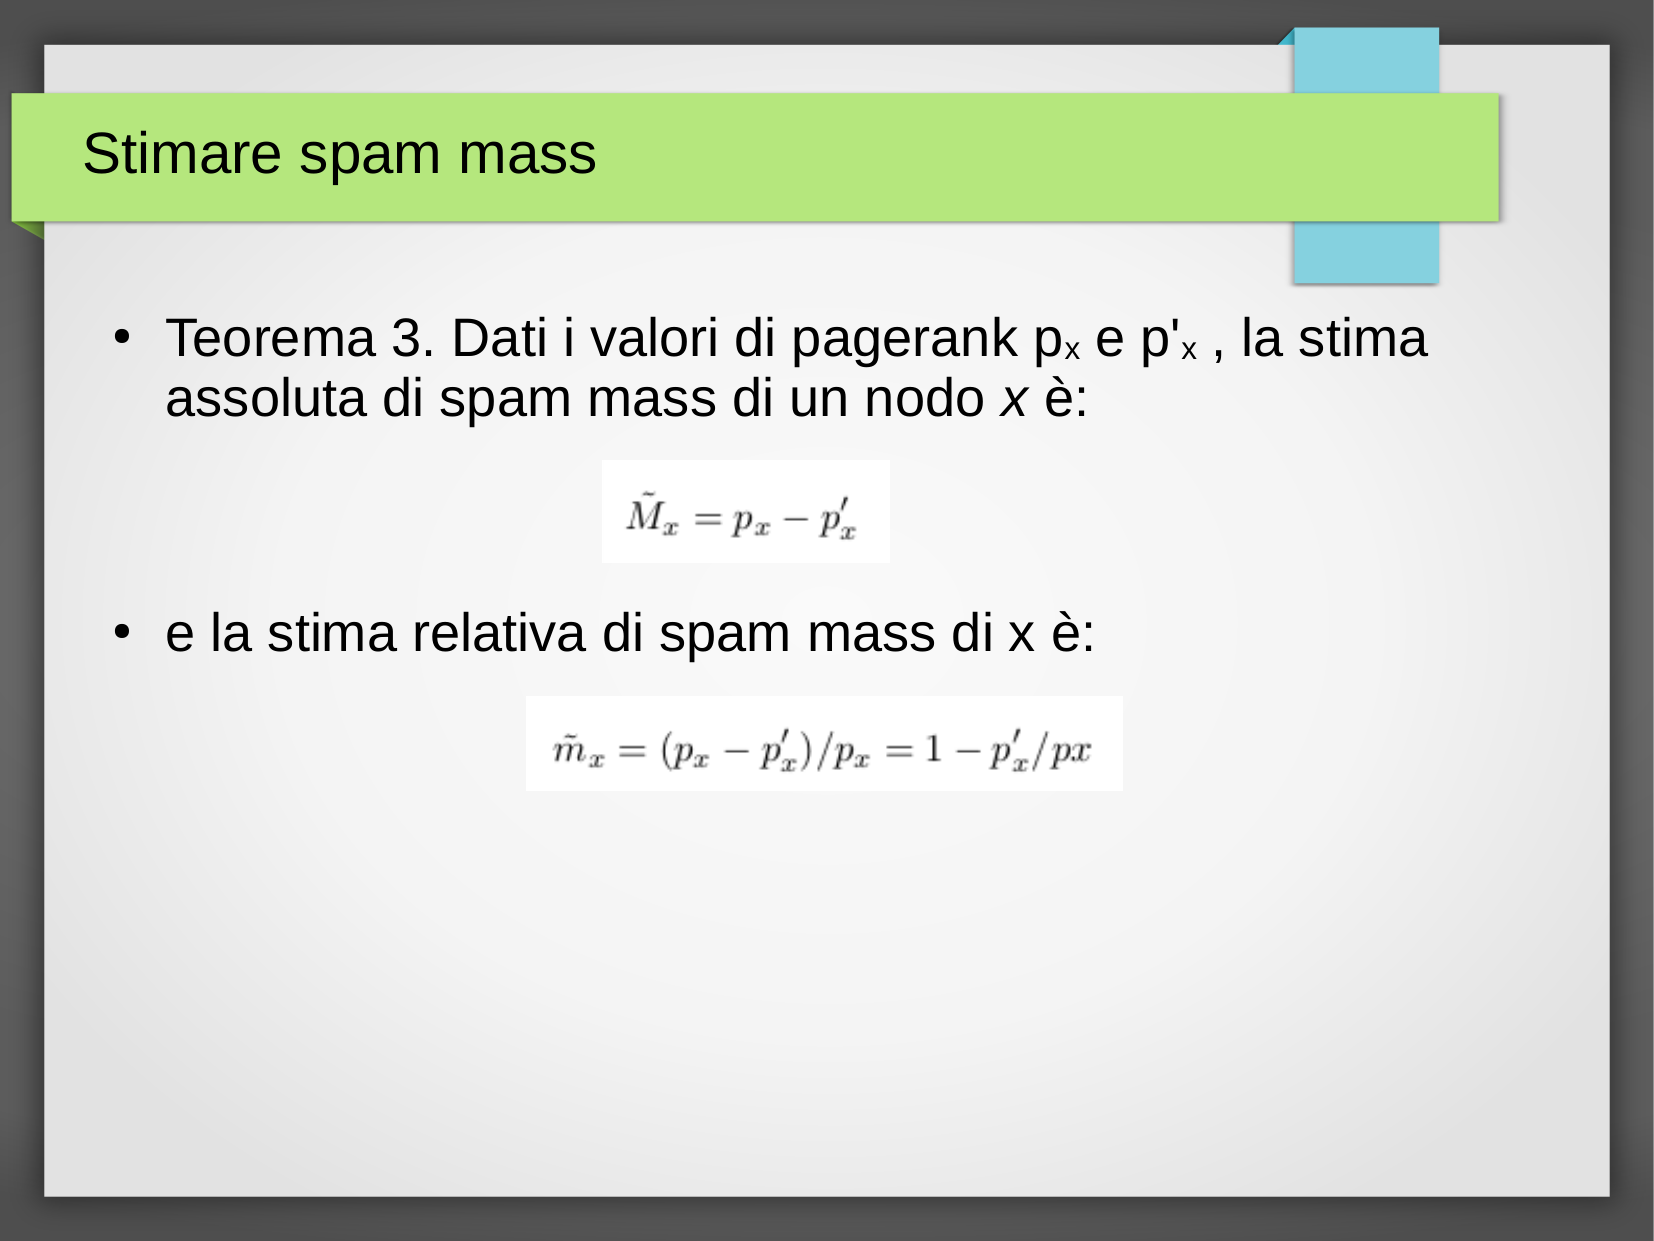

# Stimare spam mass
Teorema 3. Dati i valori di pagerank px e p'x , la stima assoluta di spam mass di un nodo x è:
e la stima relativa di spam mass di x è: